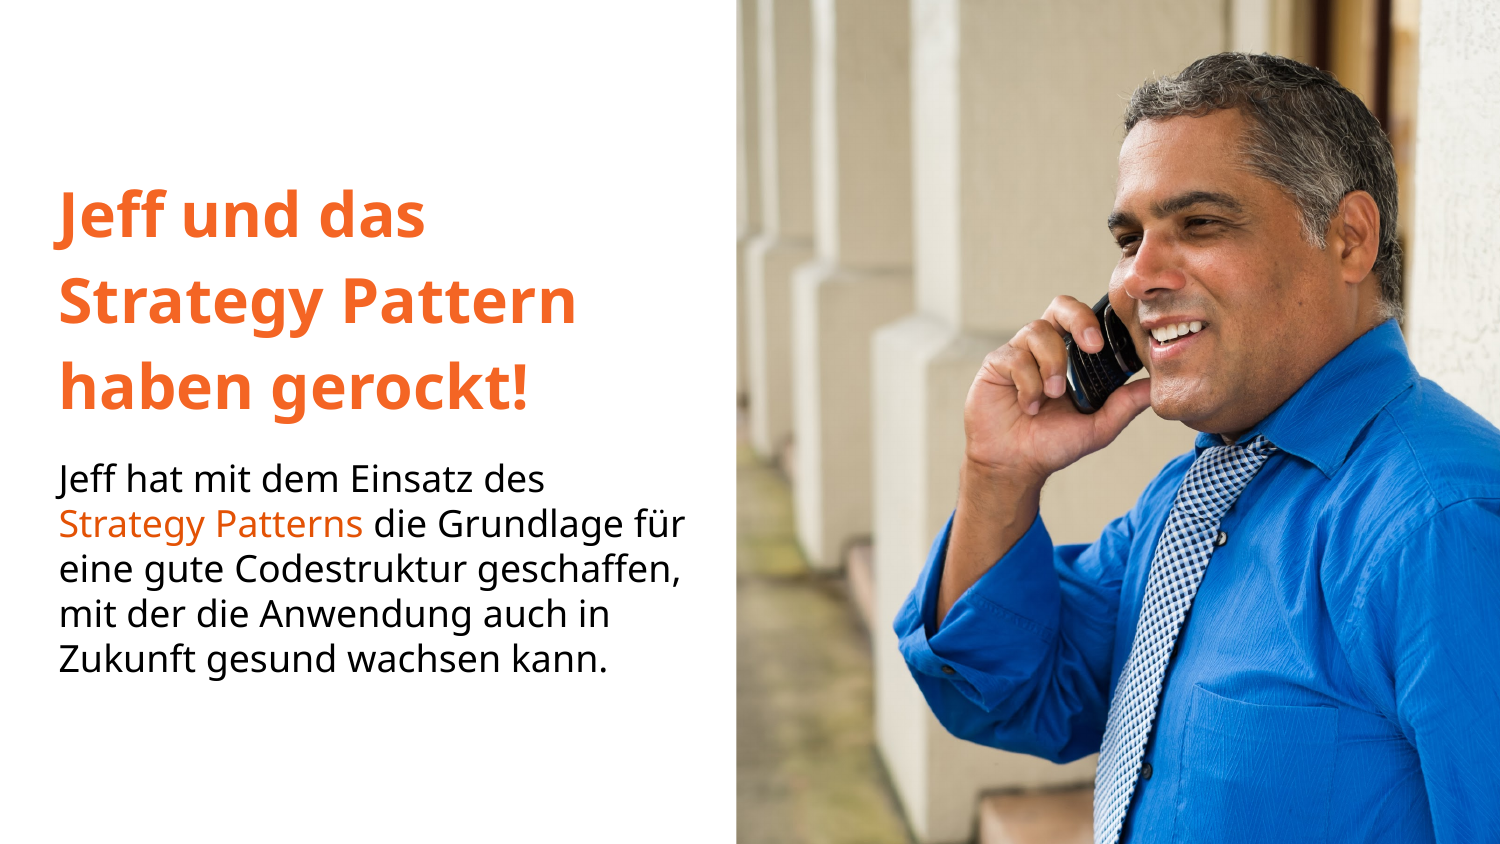

# Jeff und das Strategy Pattern haben gerockt!
Jeff hat mit dem Einsatz des Strategy Patterns die Grundlage für eine gute Codestruktur geschaffen, mit der die Anwendung auch in Zukunft gesund wachsen kann.